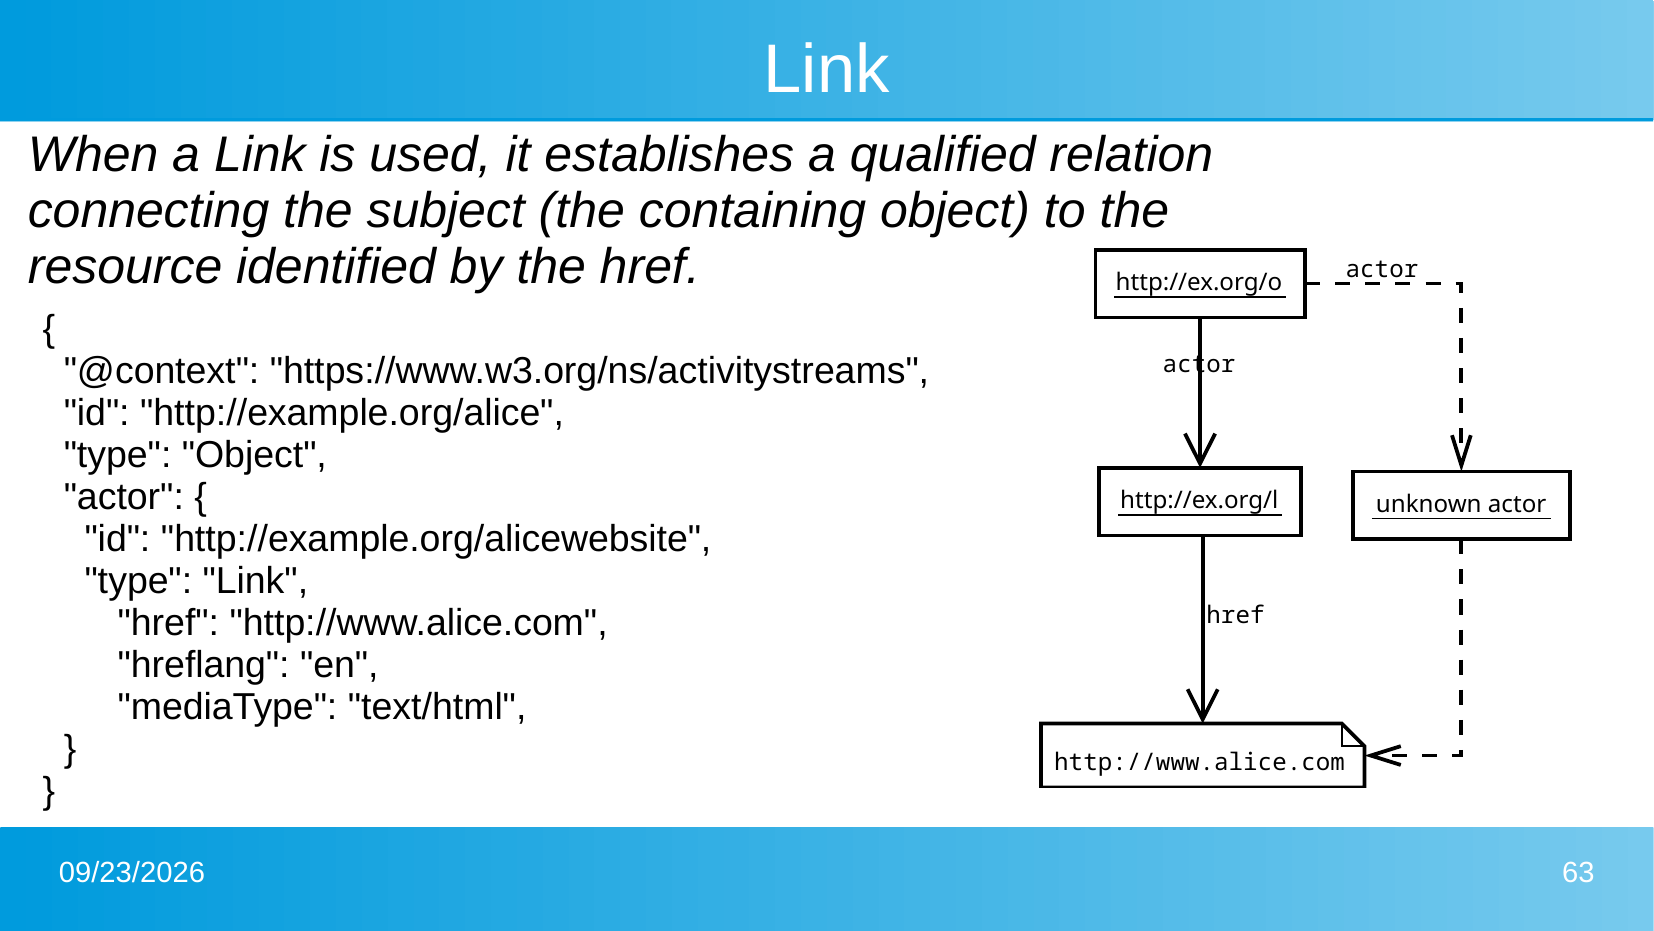

# Link
When a Link is used, it establishes a qualified relation connecting the subject (the containing object) to the resource identified by the href.
{
 "@context": "https://www.w3.org/ns/activitystreams",
 "id": "http://example.org/alice",
 "type": "Object",
 "actor": {
 "id": "http://example.org/alicewebsite",
 "type": "Link",
 	"href": "http://www.alice.com",
 	"hreflang": "en",
 	"mediaType": "text/html",
 }
}
63